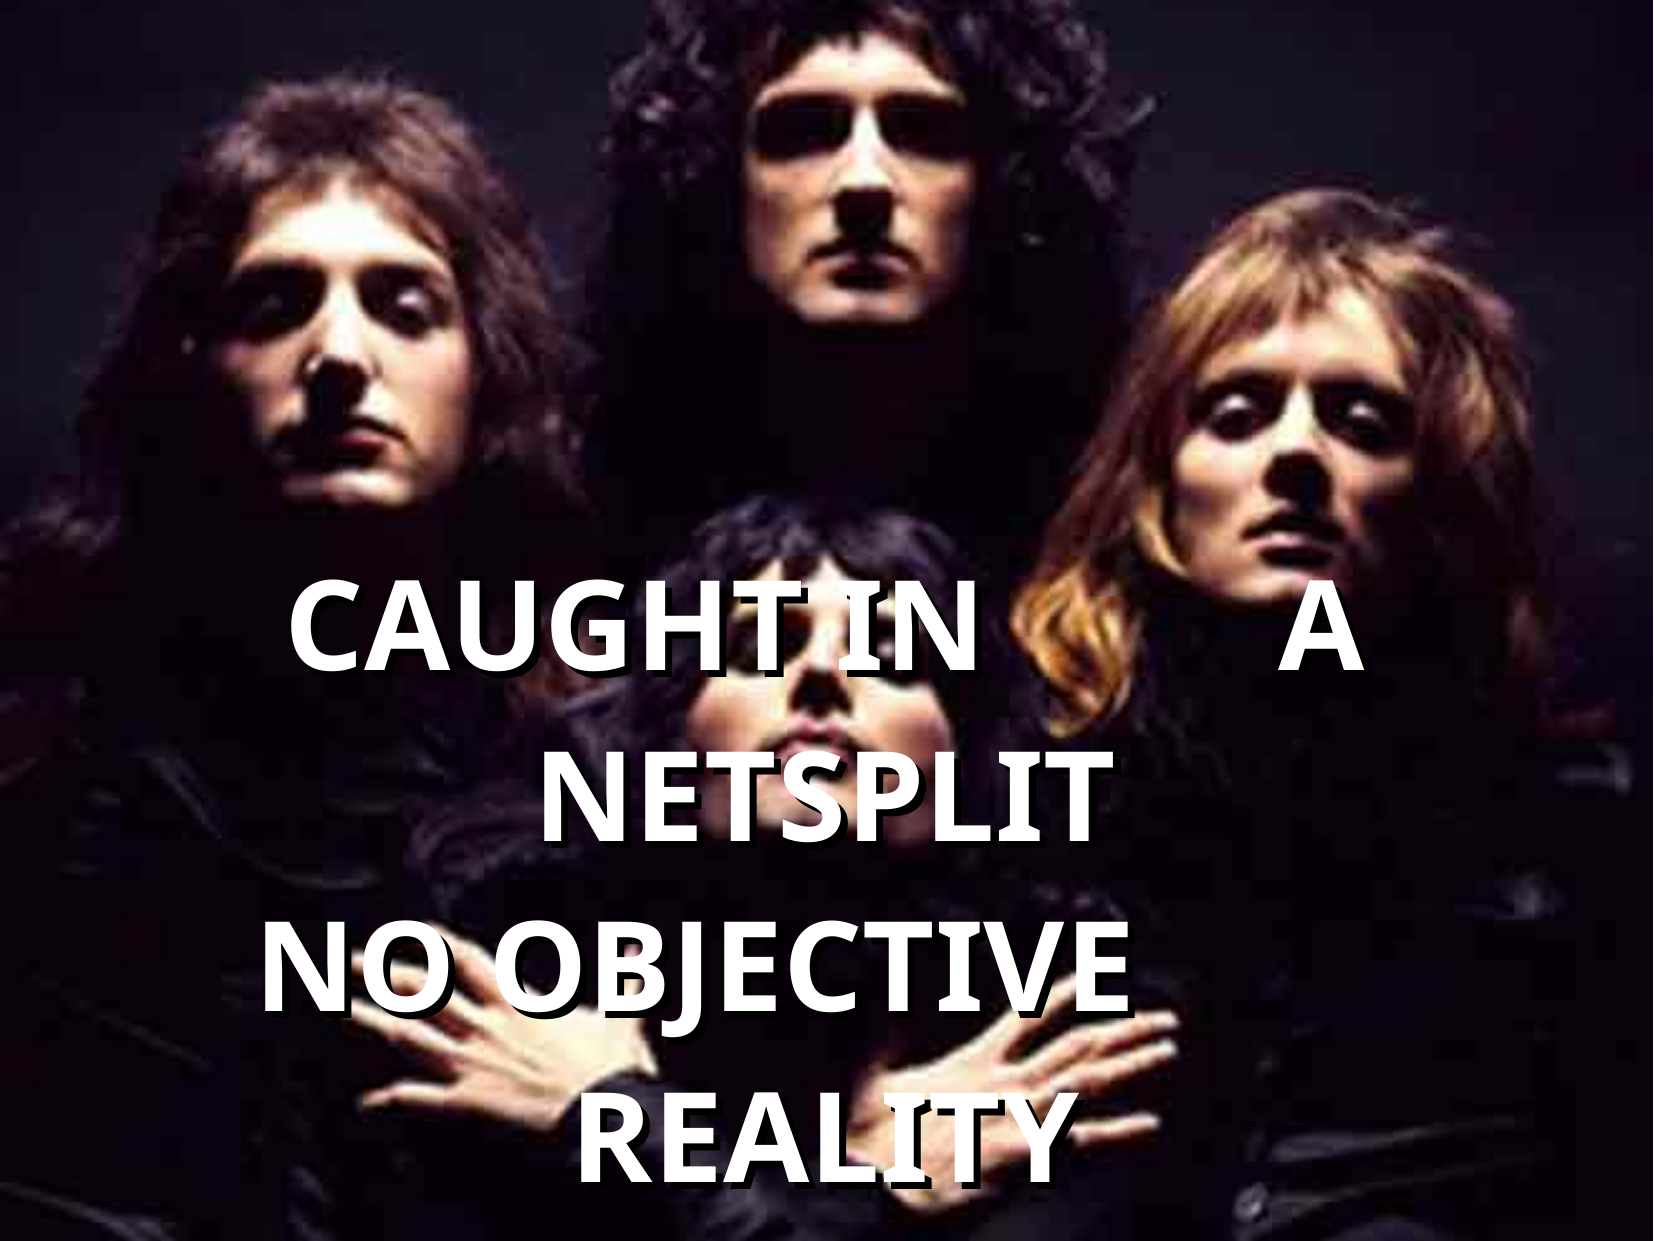

# CAUGHT IN A NETSPLIT
NO OBJECTIVE REALITY